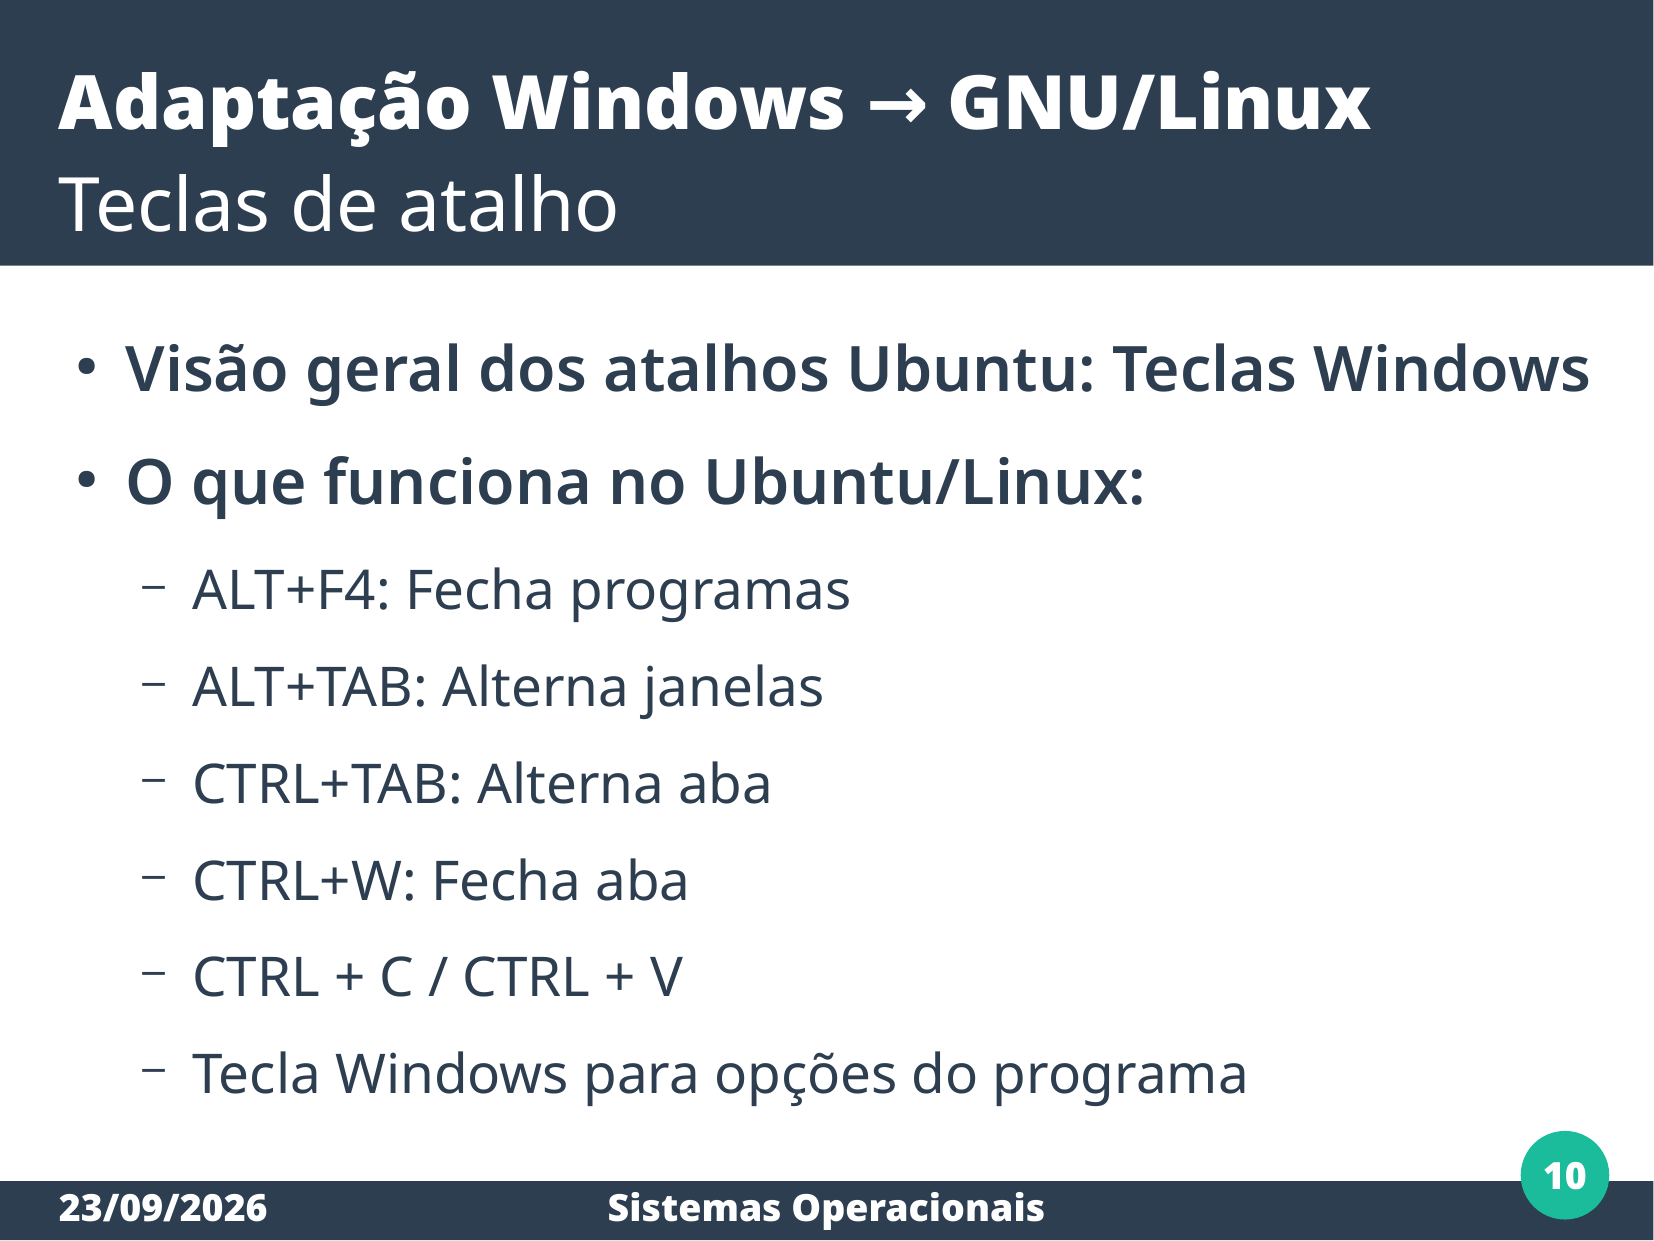

# Adaptação Windows → GNU/Linux Teclas de atalho
Visão geral dos atalhos Ubuntu: Teclas Windows
O que funciona no Ubuntu/Linux:
ALT+F4: Fecha programas
ALT+TAB: Alterna janelas
CTRL+TAB: Alterna aba
CTRL+W: Fecha aba
CTRL + C / CTRL + V
Tecla Windows para opções do programa
10
Sistemas Operacionais